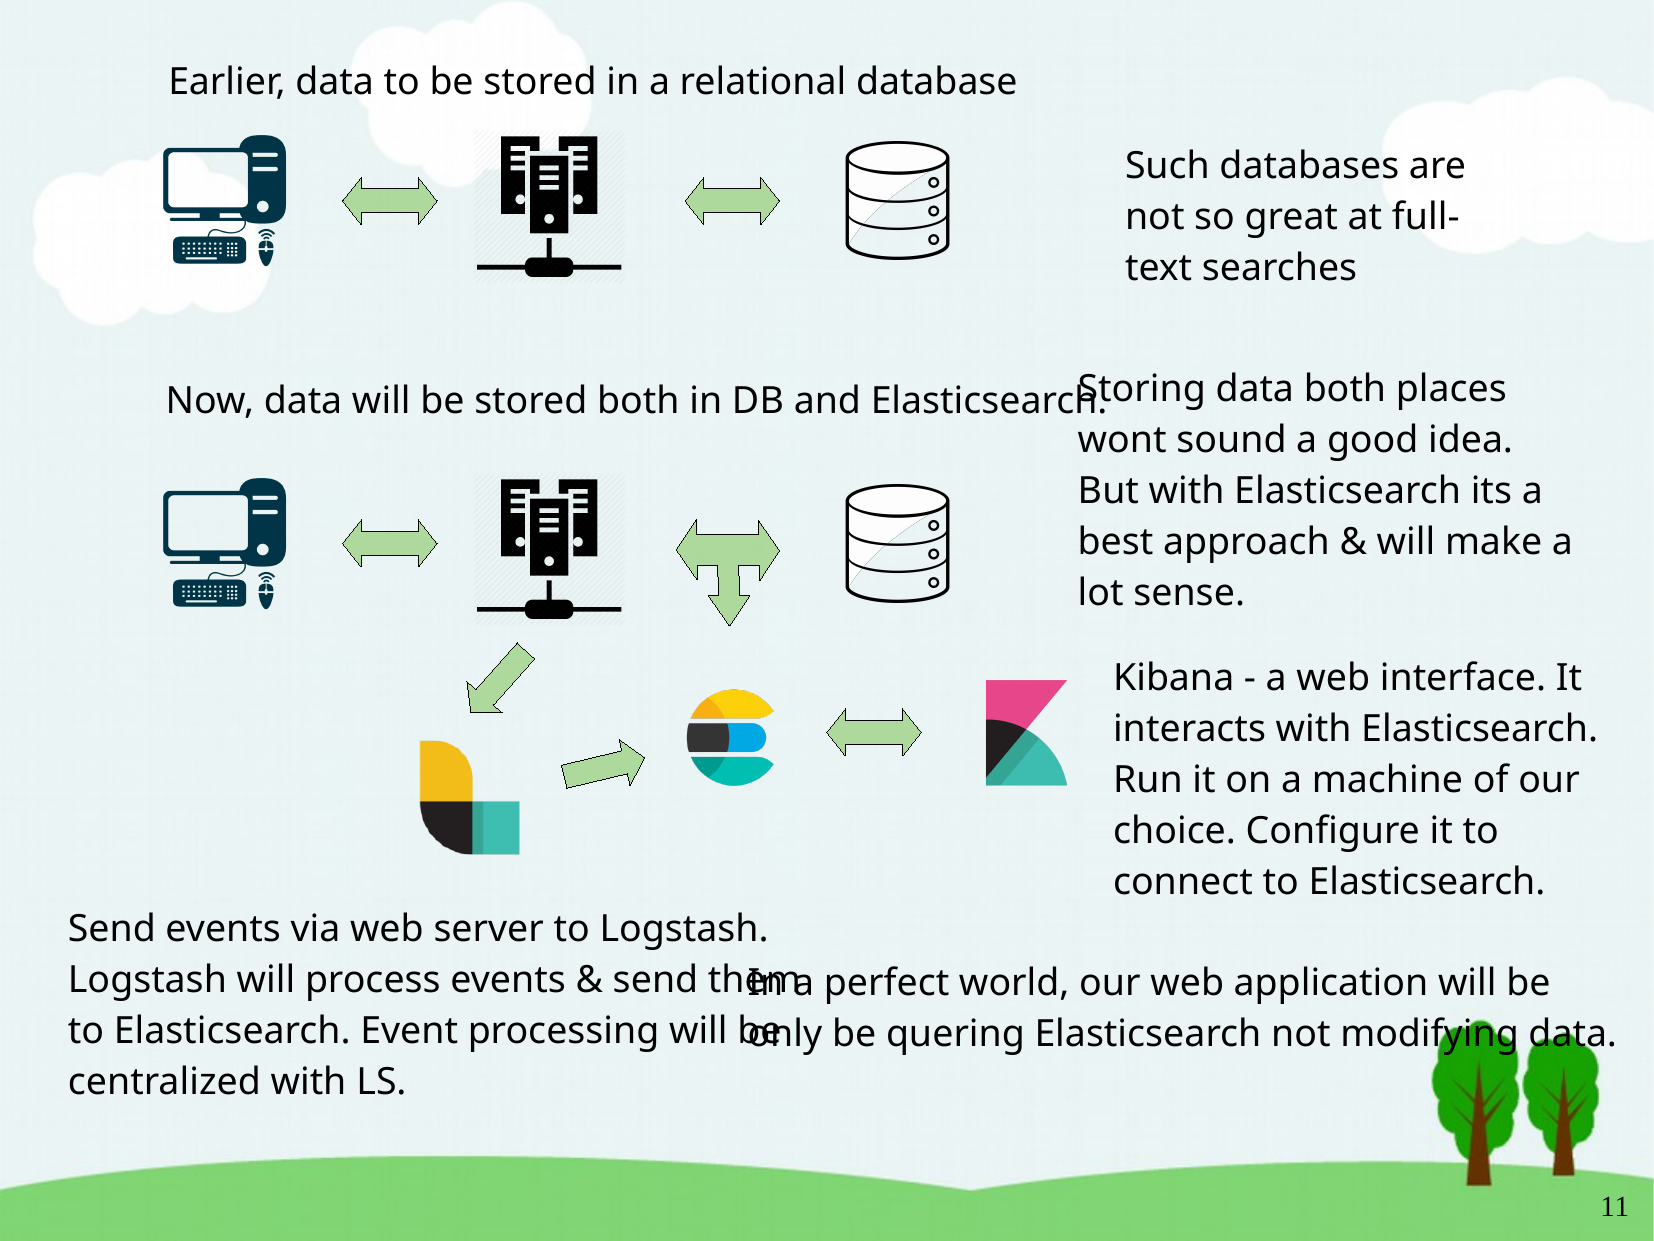

Earlier, data to be stored in a relational database
Such databases are not so great at full-text searches
Storing data both places wont sound a good idea.
But with Elasticsearch its a best approach & will make a lot sense.
Now, data will be stored both in DB and Elasticsearch.
Kibana - a web interface. It interacts with Elasticsearch. Run it on a machine of our choice. Configure it to connect to Elasticsearch.
Send events via web server to Logstash.
Logstash will process events & send them
to Elasticsearch. Event processing will be
centralized with LS.
In a perfect world, our web application will be
only be quering Elasticsearch not modifying data.
11